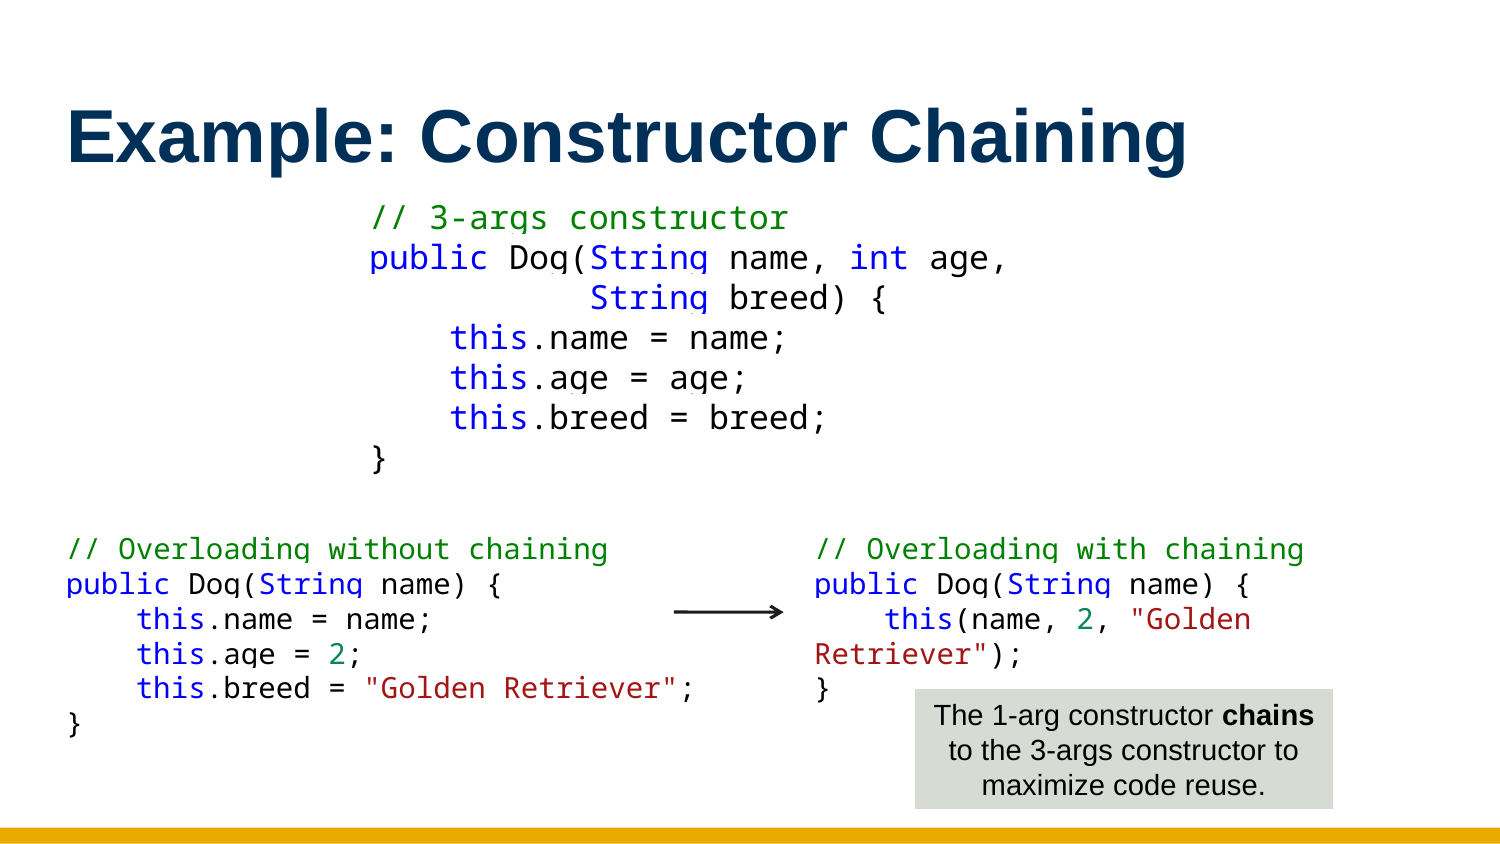

# Example: Constructor Chaining
// 3-args constructor
public Dog(String name, int age,
           String breed) {
    this.name = name;
    this.age = age;
    this.breed = breed;
}
// Overloading without chaining
public Dog(String name) {
 this.name = name;
 this.age = 2;
 this.breed = "Golden Retriever";
}
// Overloading with chaining
public Dog(String name) {
 this(name, 2, "Golden Retriever");
}
The 1-arg constructor chains to the 3-args constructor to maximize code reuse.